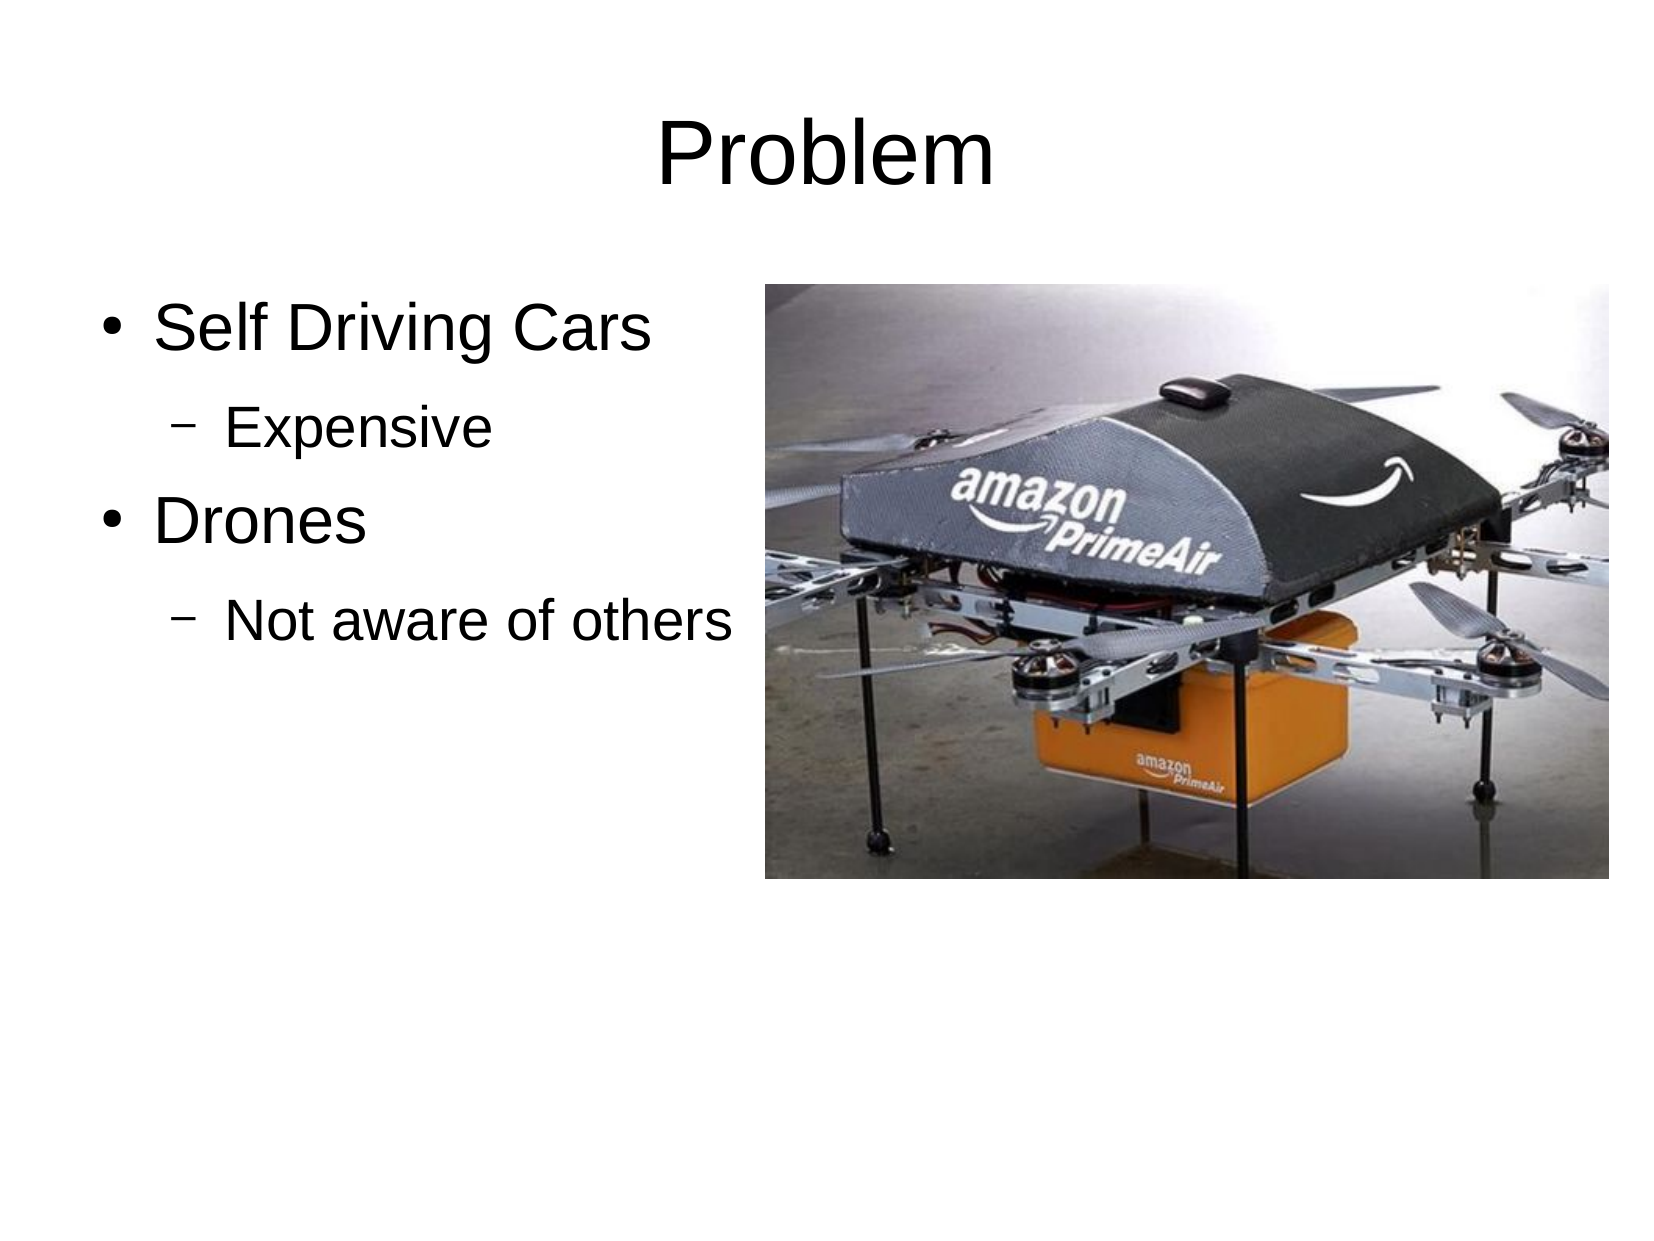

# Problem
Self Driving Cars
Expensive
Drones
Not aware of others